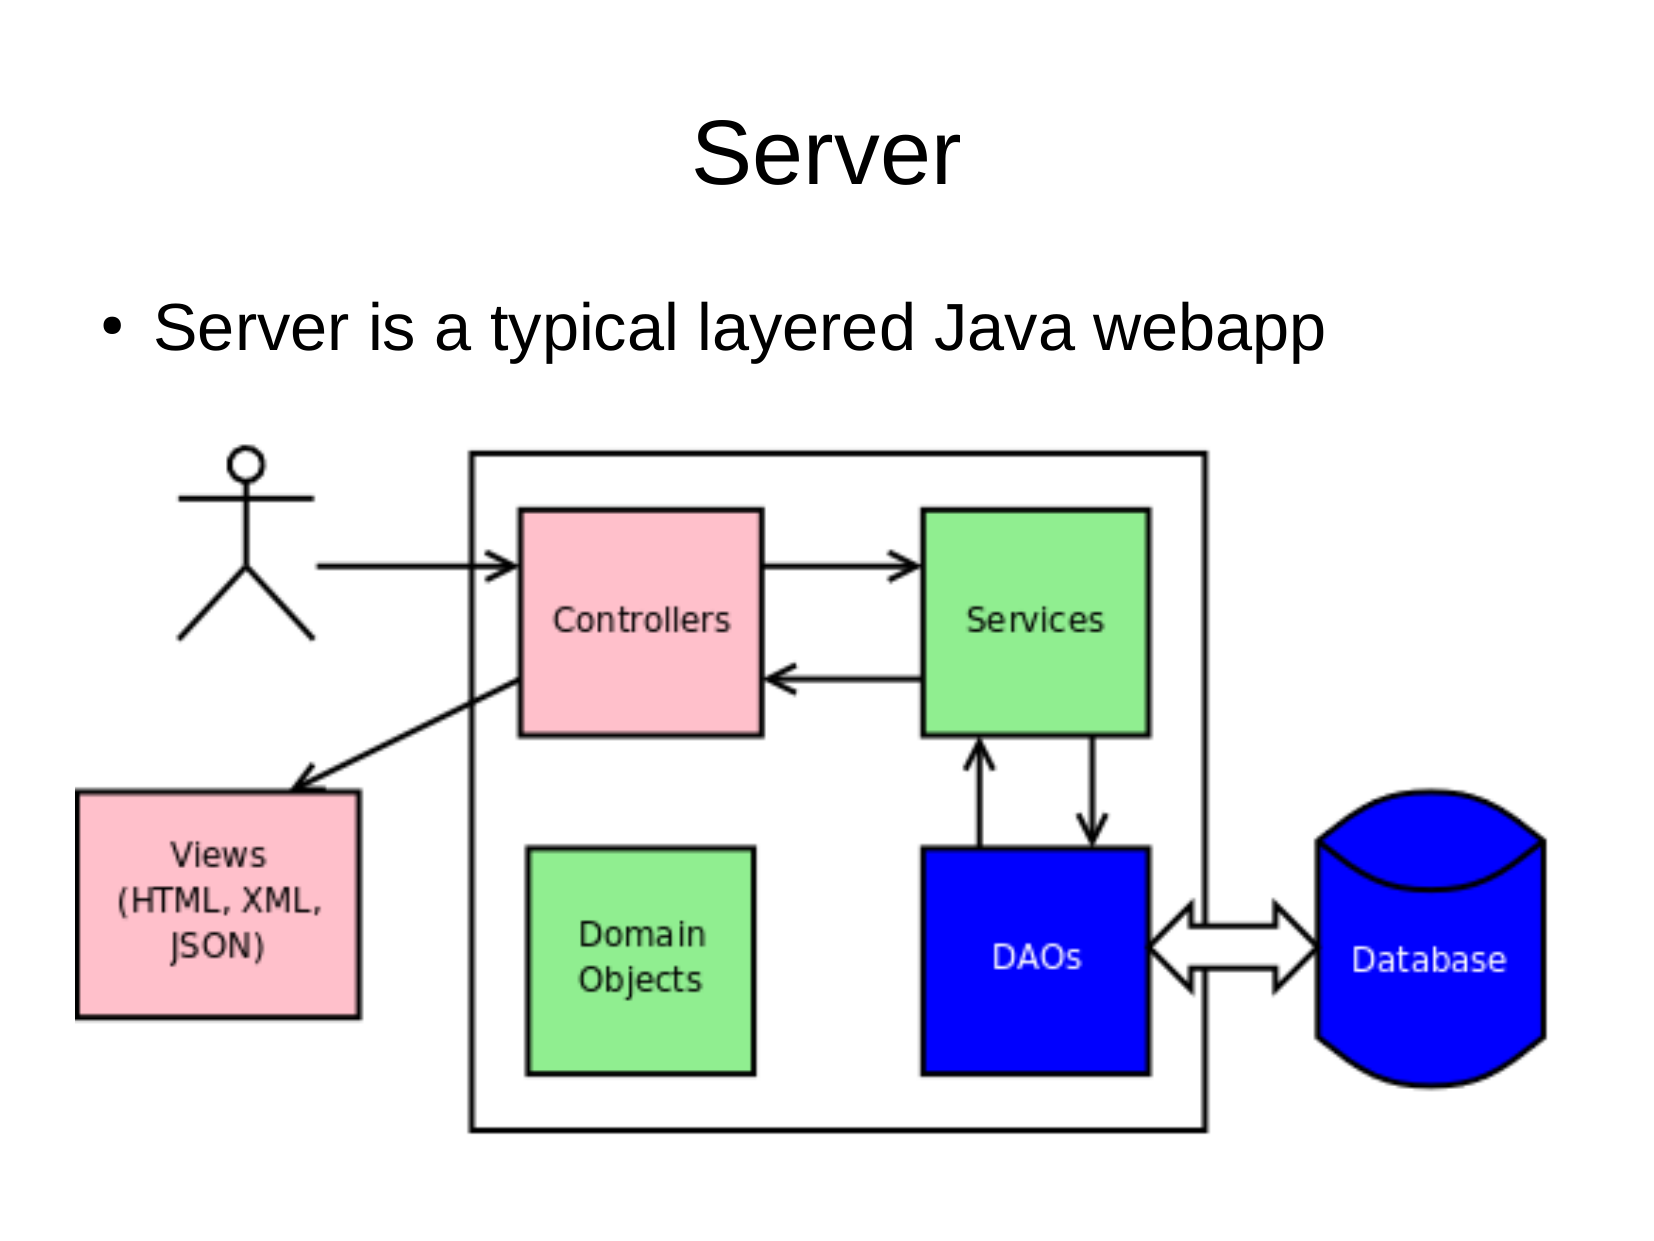

# Server
Server is a typical layered Java webapp